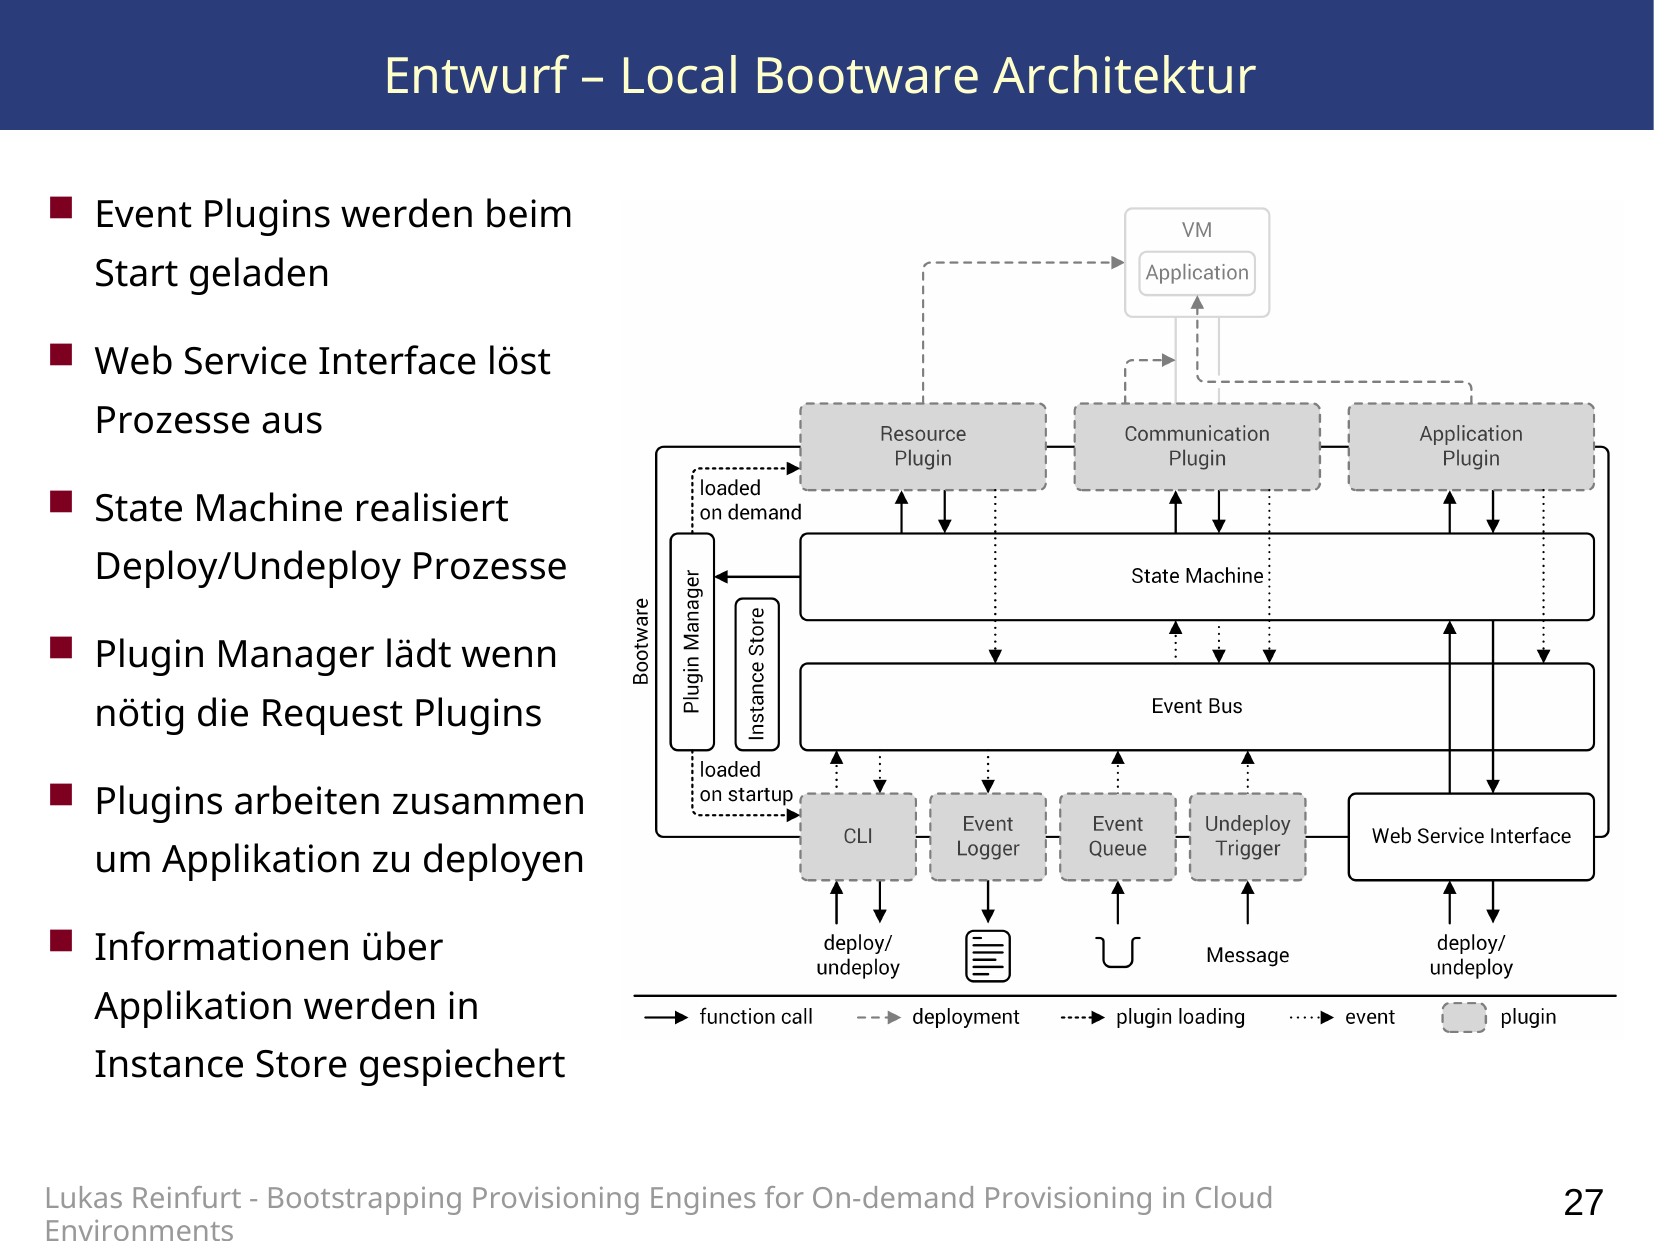

# Entwurf – Local Bootware Architektur
Event Plugins werden beim Start geladen
Web Service Interface löst Prozesse aus
State Machine realisiert Deploy/Undeploy Prozesse
Plugin Manager lädt wenn nötig die Request Plugins
Plugins arbeiten zusammen um Applikation zu deployen
Informationen über Applikation werden in Instance Store gespiechert